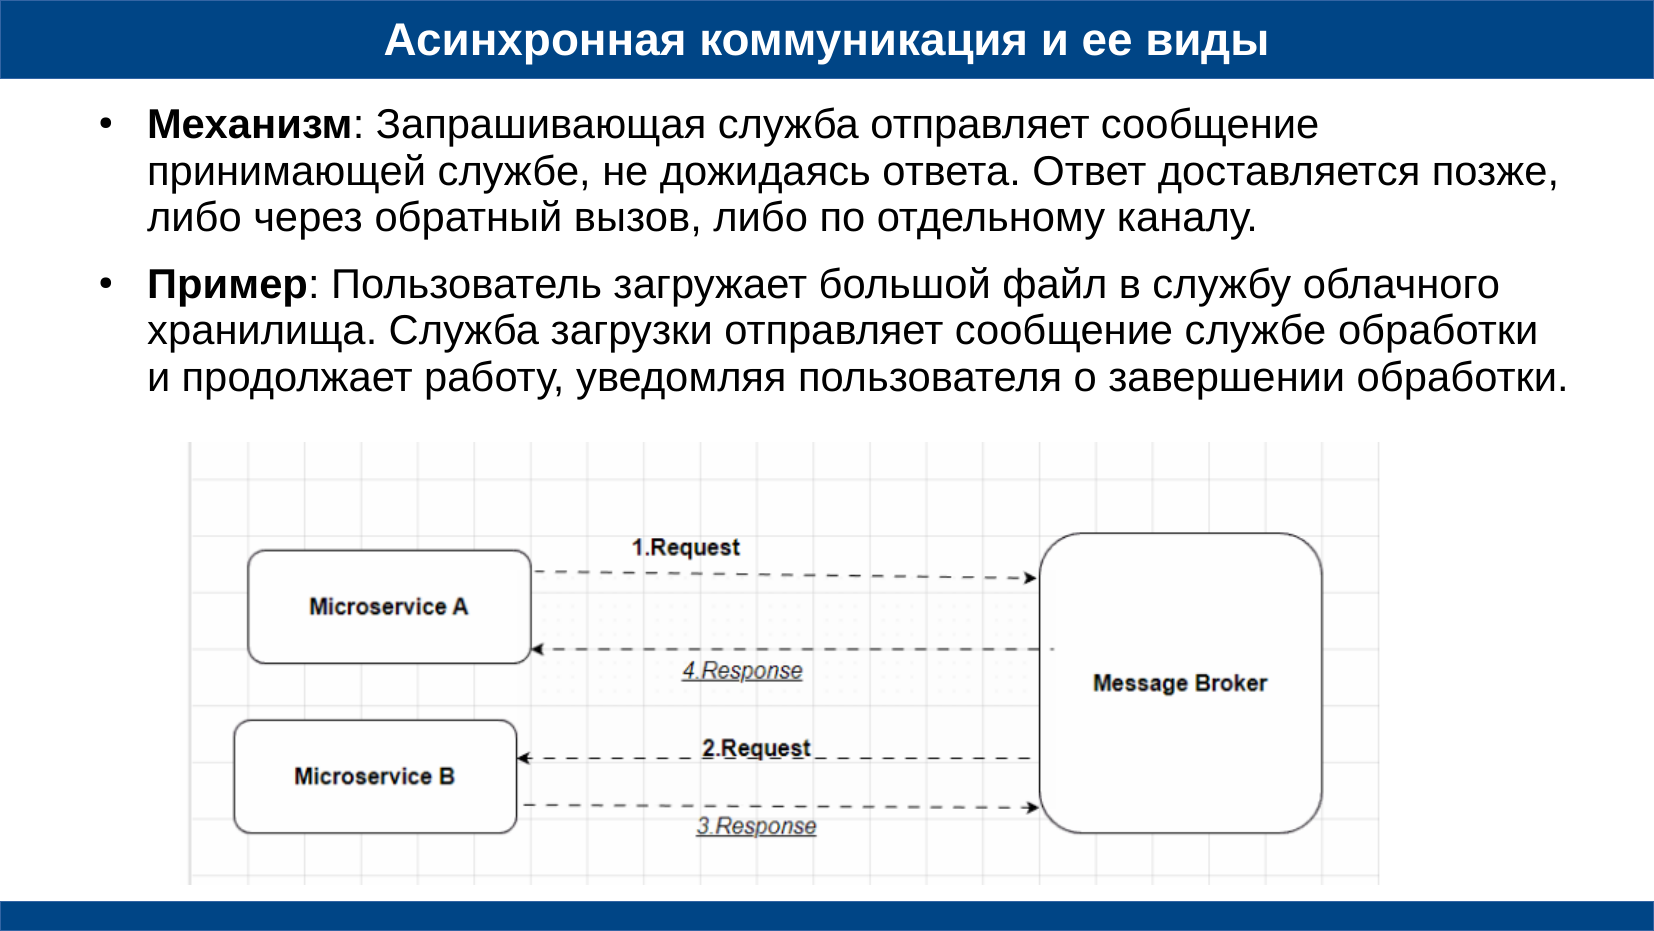

# Асинхронная коммуникация и ее виды
Механизм: Запрашивающая служба отправляет сообщение принимающей службе, не дожидаясь ответа. Ответ доставляется позже, либо через обратный вызов, либо по отдельному каналу.
Пример: Пользователь загружает большой файл в службу облачного хранилища. Служба загрузки отправляет сообщение службе обработки и продолжает работу, уведомляя пользователя о завершении обработки.